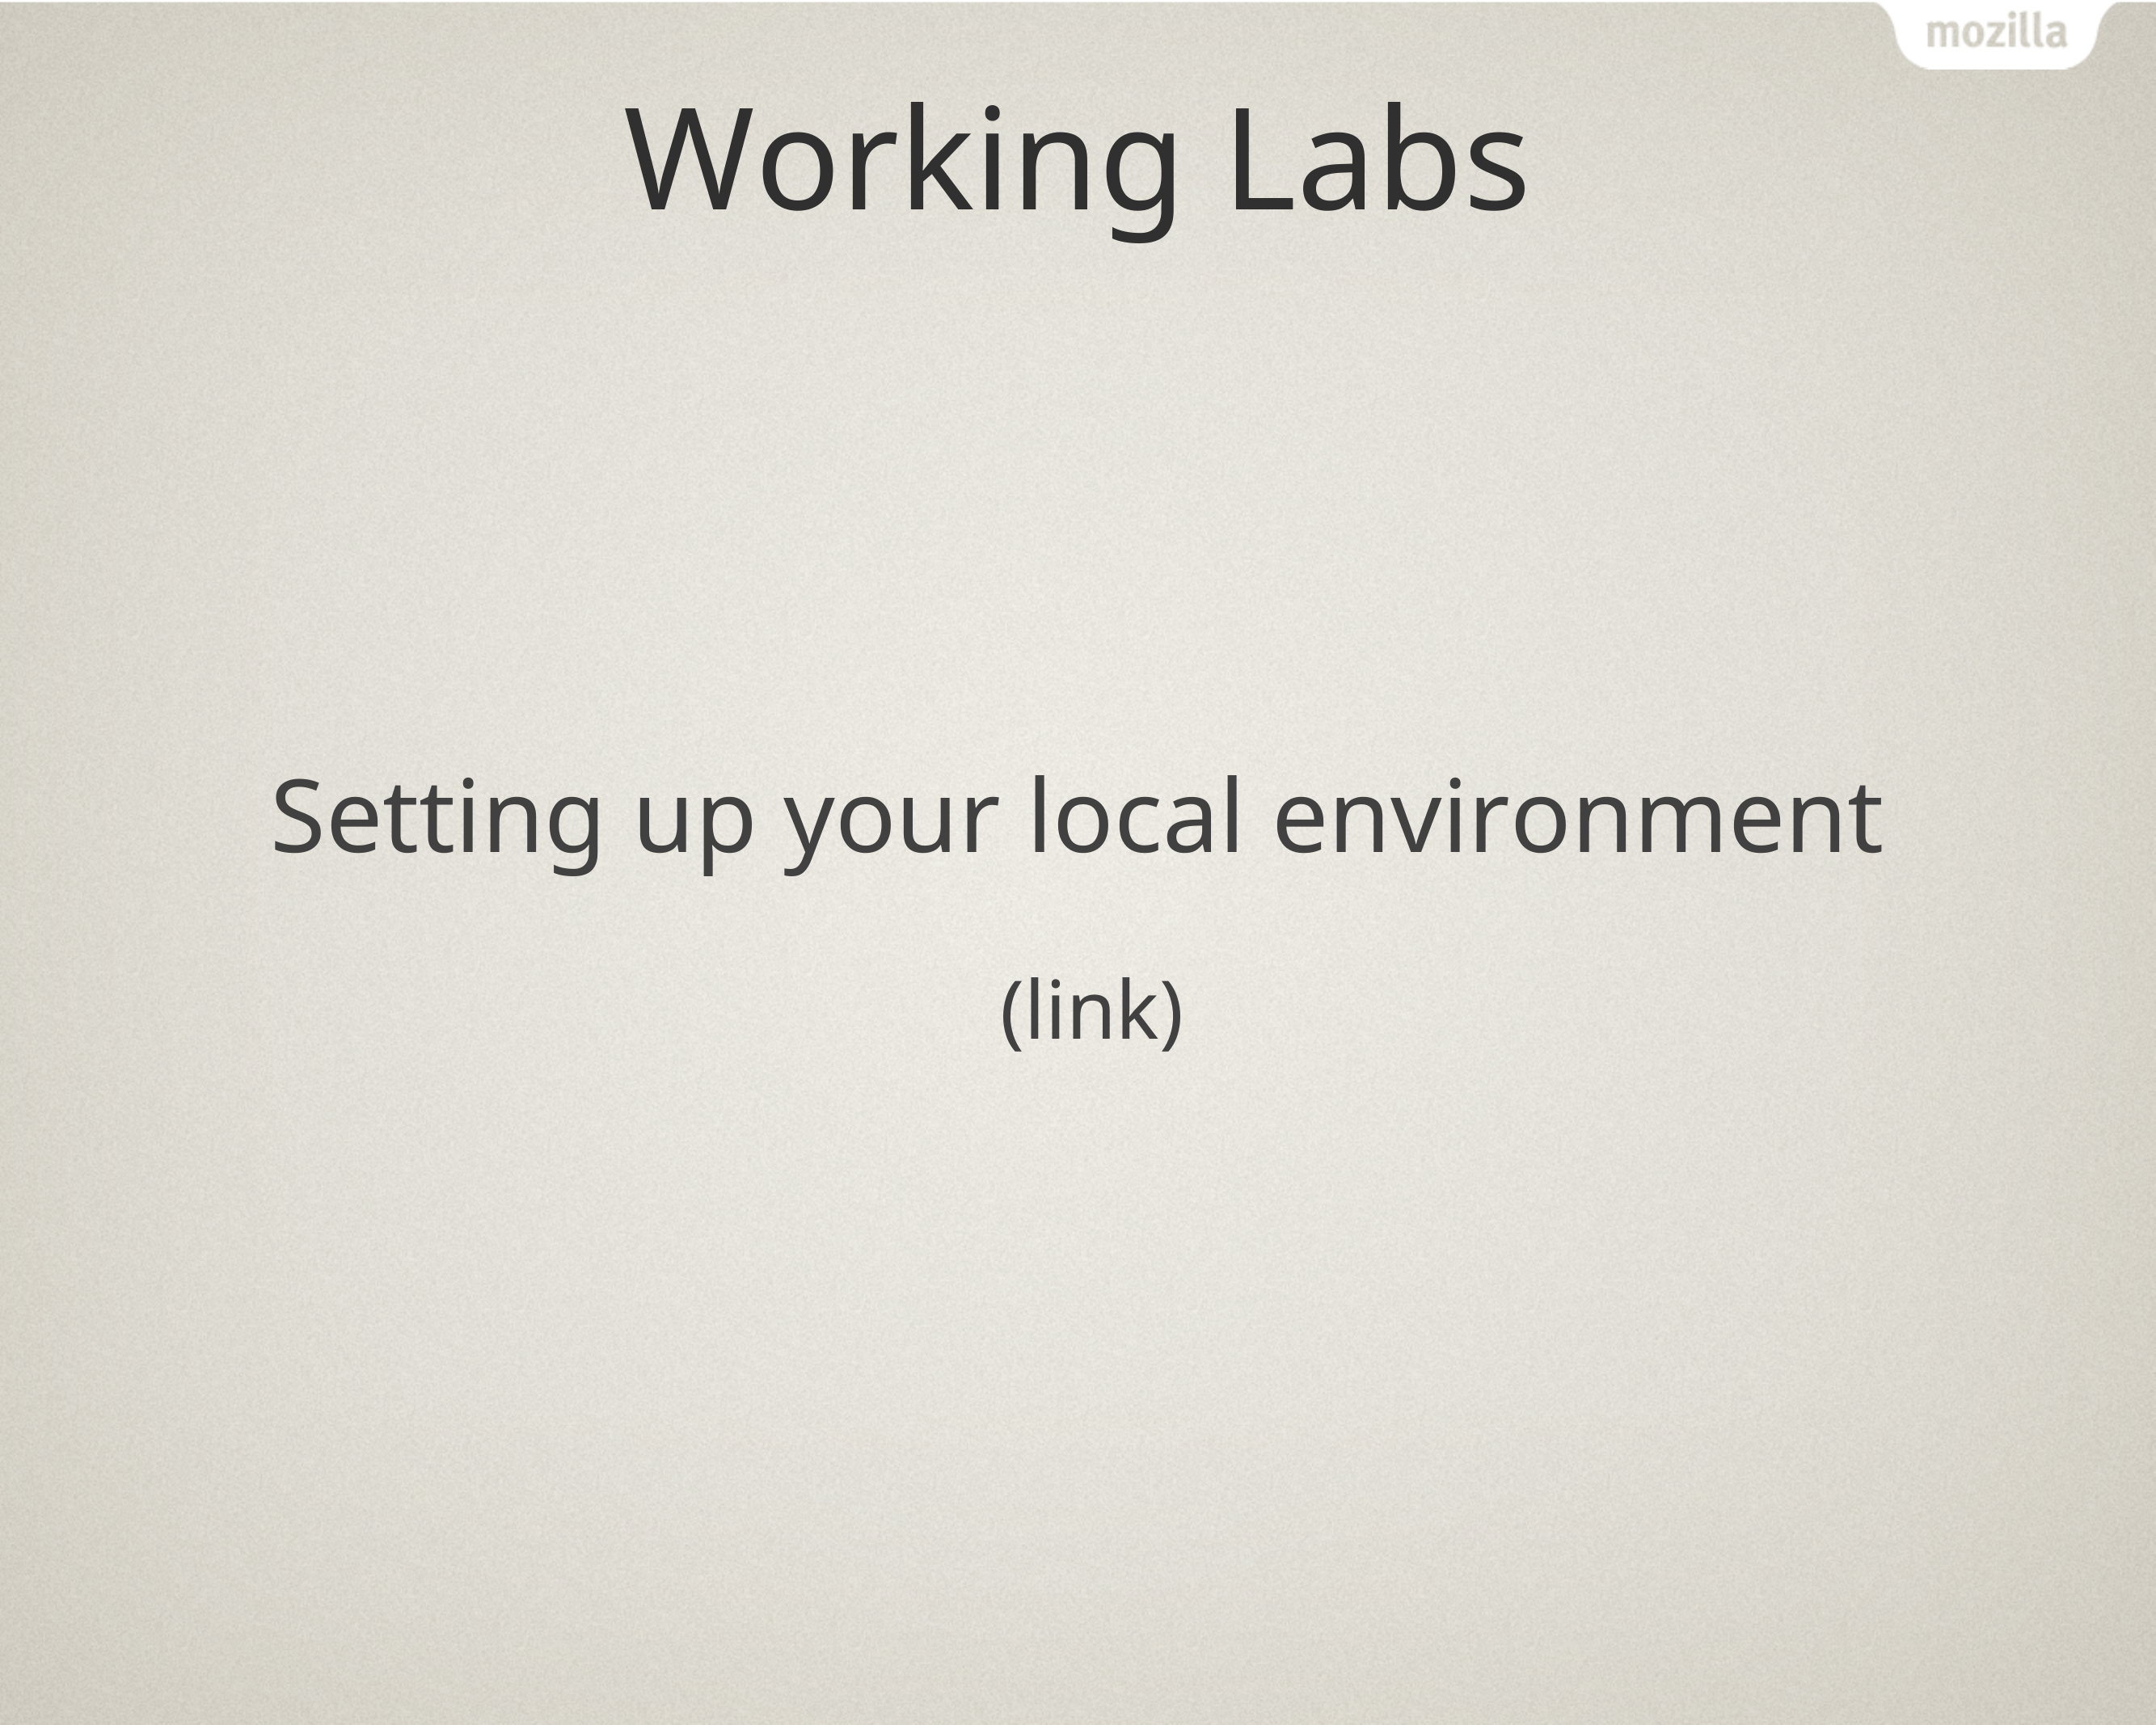

# Working Labs
Setting up your local environment
(link)